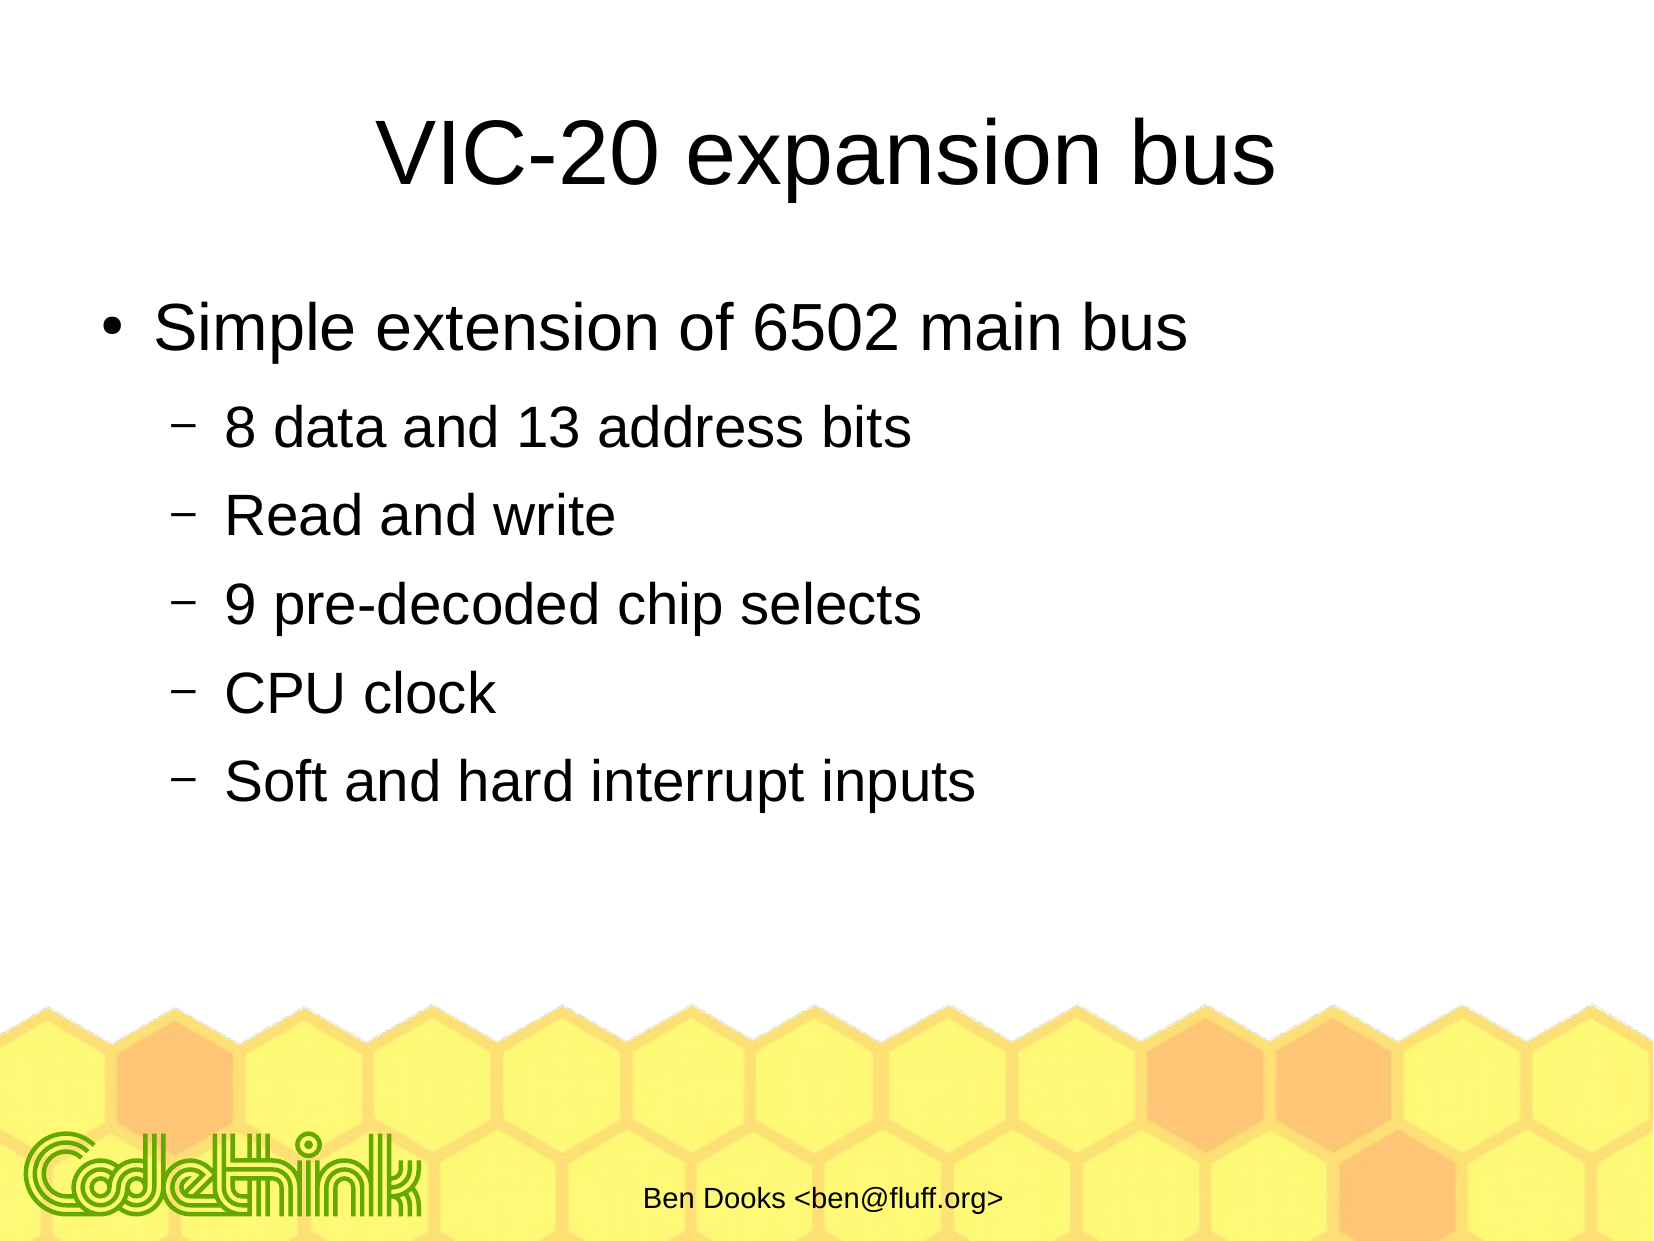

# VIC-20 expansion bus
Simple extension of 6502 main bus
8 data and 13 address bits
Read and write
9 pre-decoded chip selects
CPU clock
Soft and hard interrupt inputs